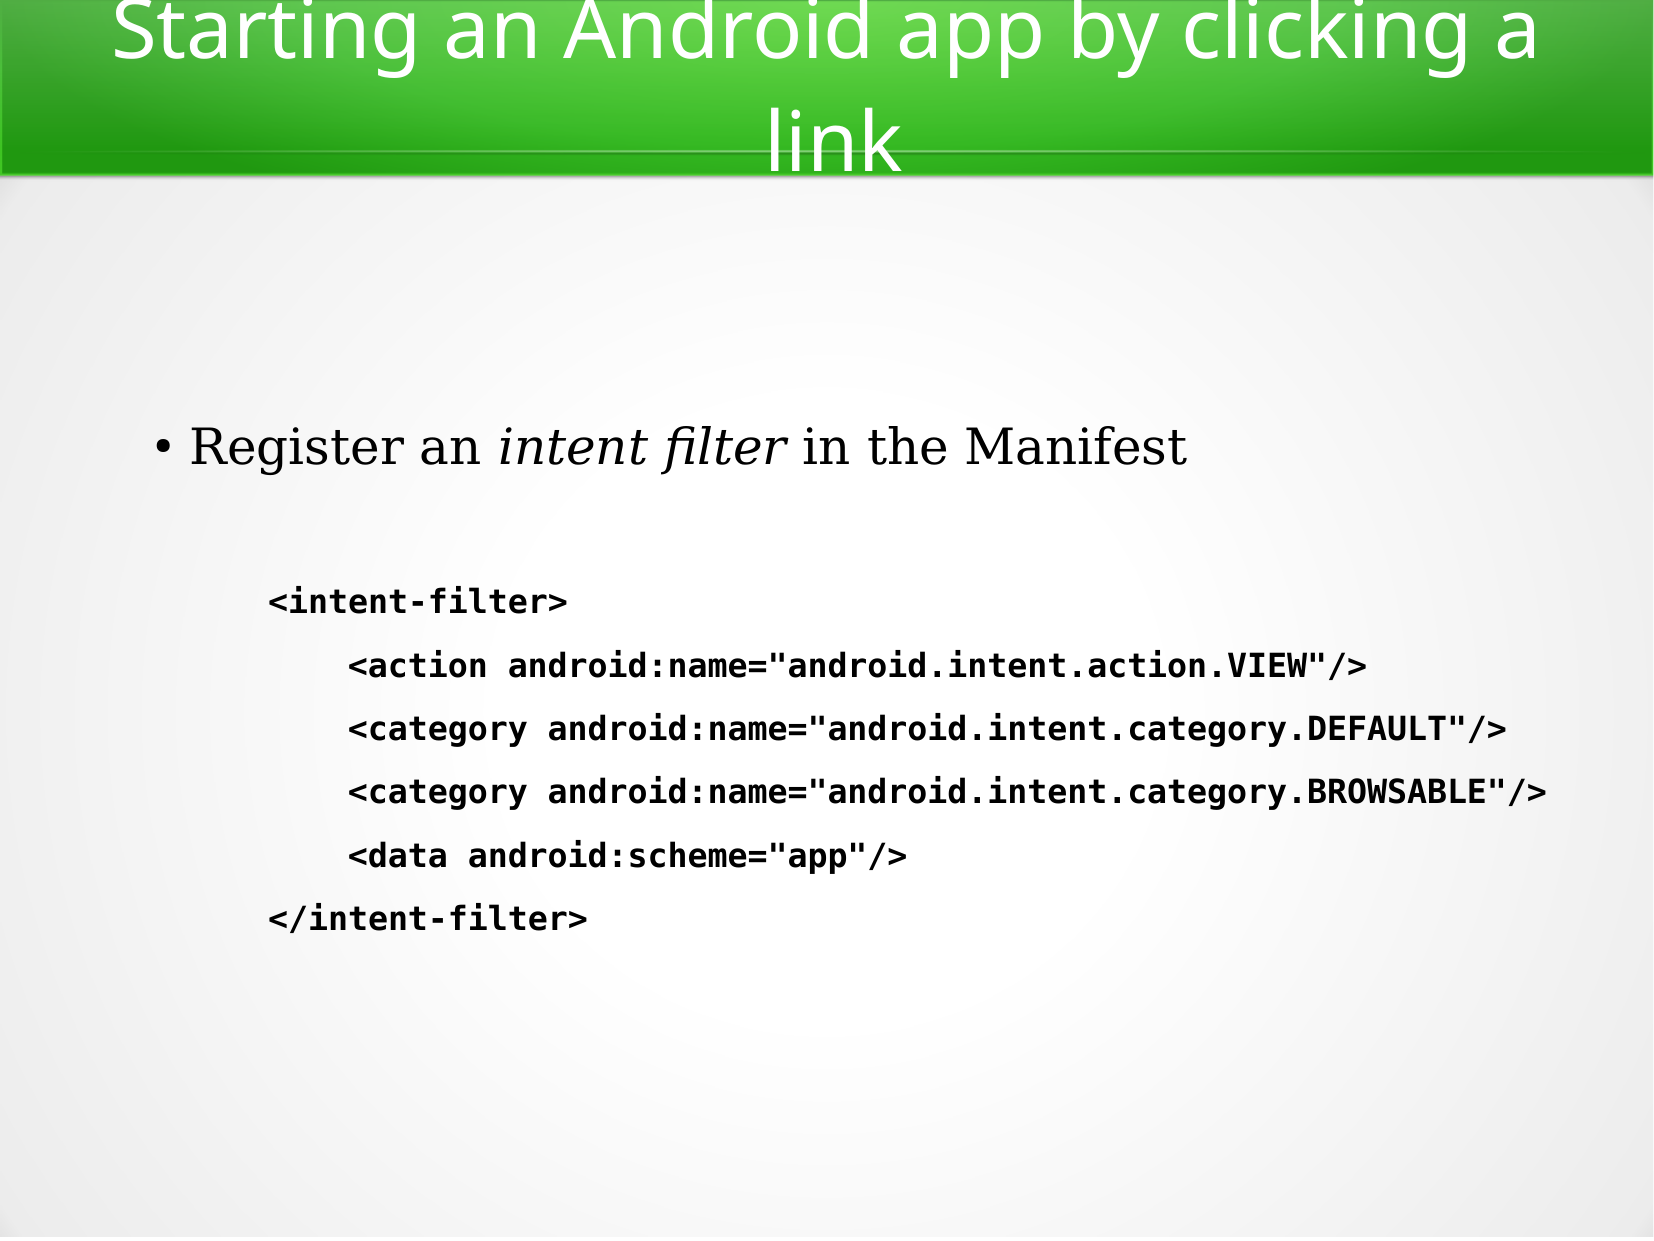

# Starting an Android app by clicking a link
Register an intent filter in the Manifest
 <intent-filter>
 <action android:name="android.intent.action.VIEW"/>
 <category android:name="android.intent.category.DEFAULT"/>
 <category android:name="android.intent.category.BROWSABLE"/>
 <data android:scheme="app"/>
 </intent-filter>